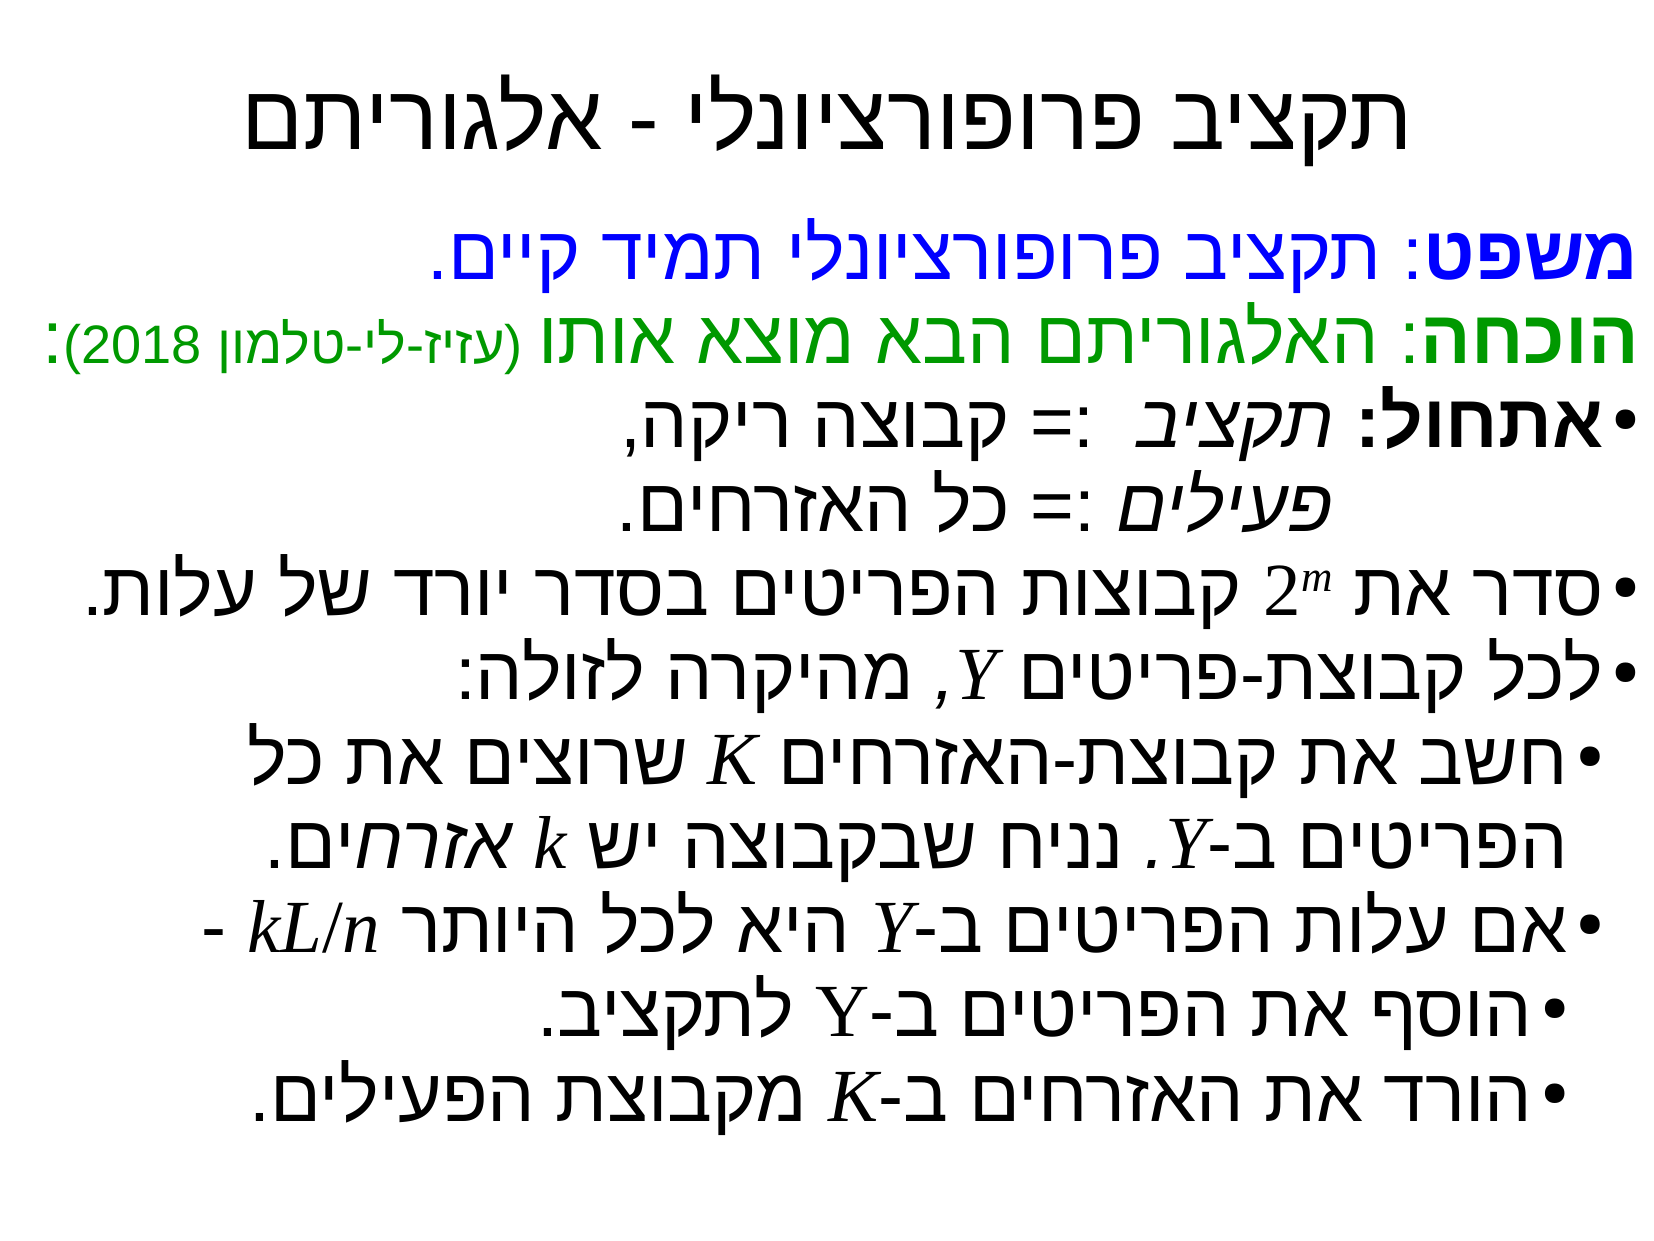

# תקציב פרופורציונלי - אלגוריתם
משפט: תקציב פרופורציונלי תמיד קיים.
הוכחה: האלגוריתם הבא מוצא אותו (עזיז-לי-טלמון 2018):
אתחול: תקציב := קבוצה ריקה,
 פעילים := כל האזרחים.
סדר את 2m קבוצות הפריטים בסדר יורד של עלות.
לכל קבוצת-פריטים Y, מהיקרה לזולה:
חשב את קבוצת-האזרחים K שרוצים את כל הפריטים ב-Y. נניח שבקבוצה יש k אזרחים.
אם עלות הפריטים ב-Y היא לכל היותר kL/n -
הוסף את הפריטים ב-Y לתקציב.
הורד את האזרחים ב-K מקבוצת הפעילים.